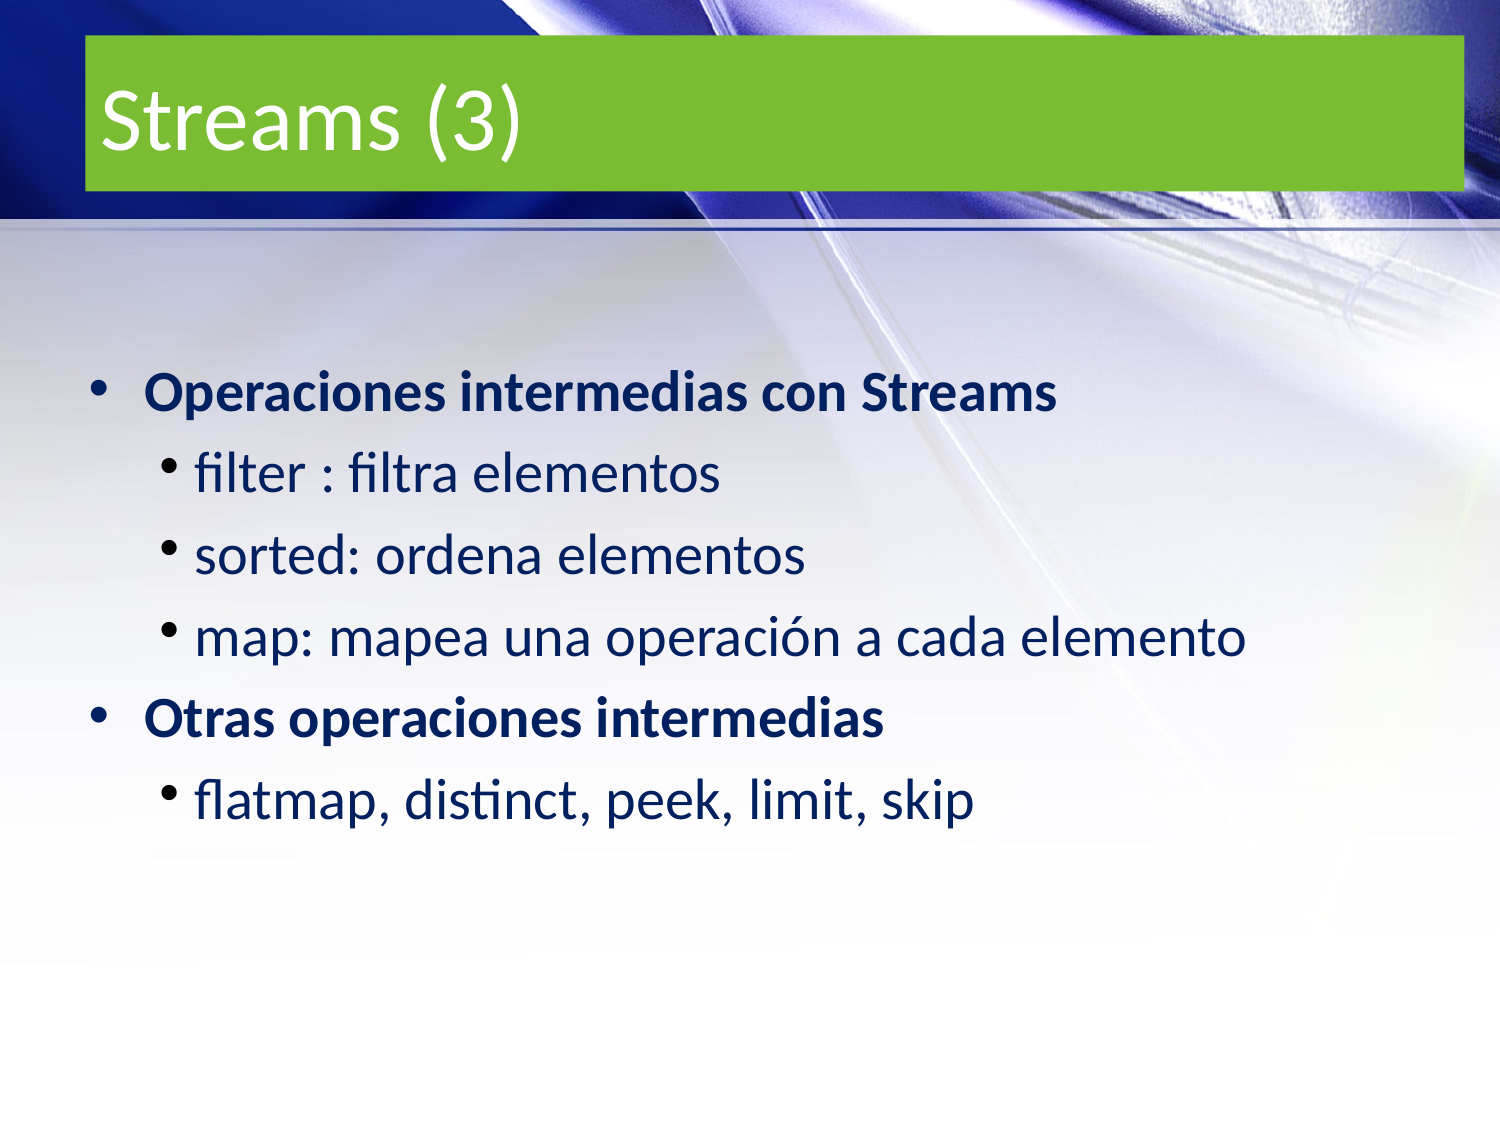

Streams (3)
Operaciones intermedias con Streams
filter : filtra elementos
sorted: ordena elementos
map: mapea una operación a cada elemento
Otras operaciones intermedias
flatmap, distinct, peek, limit, skip